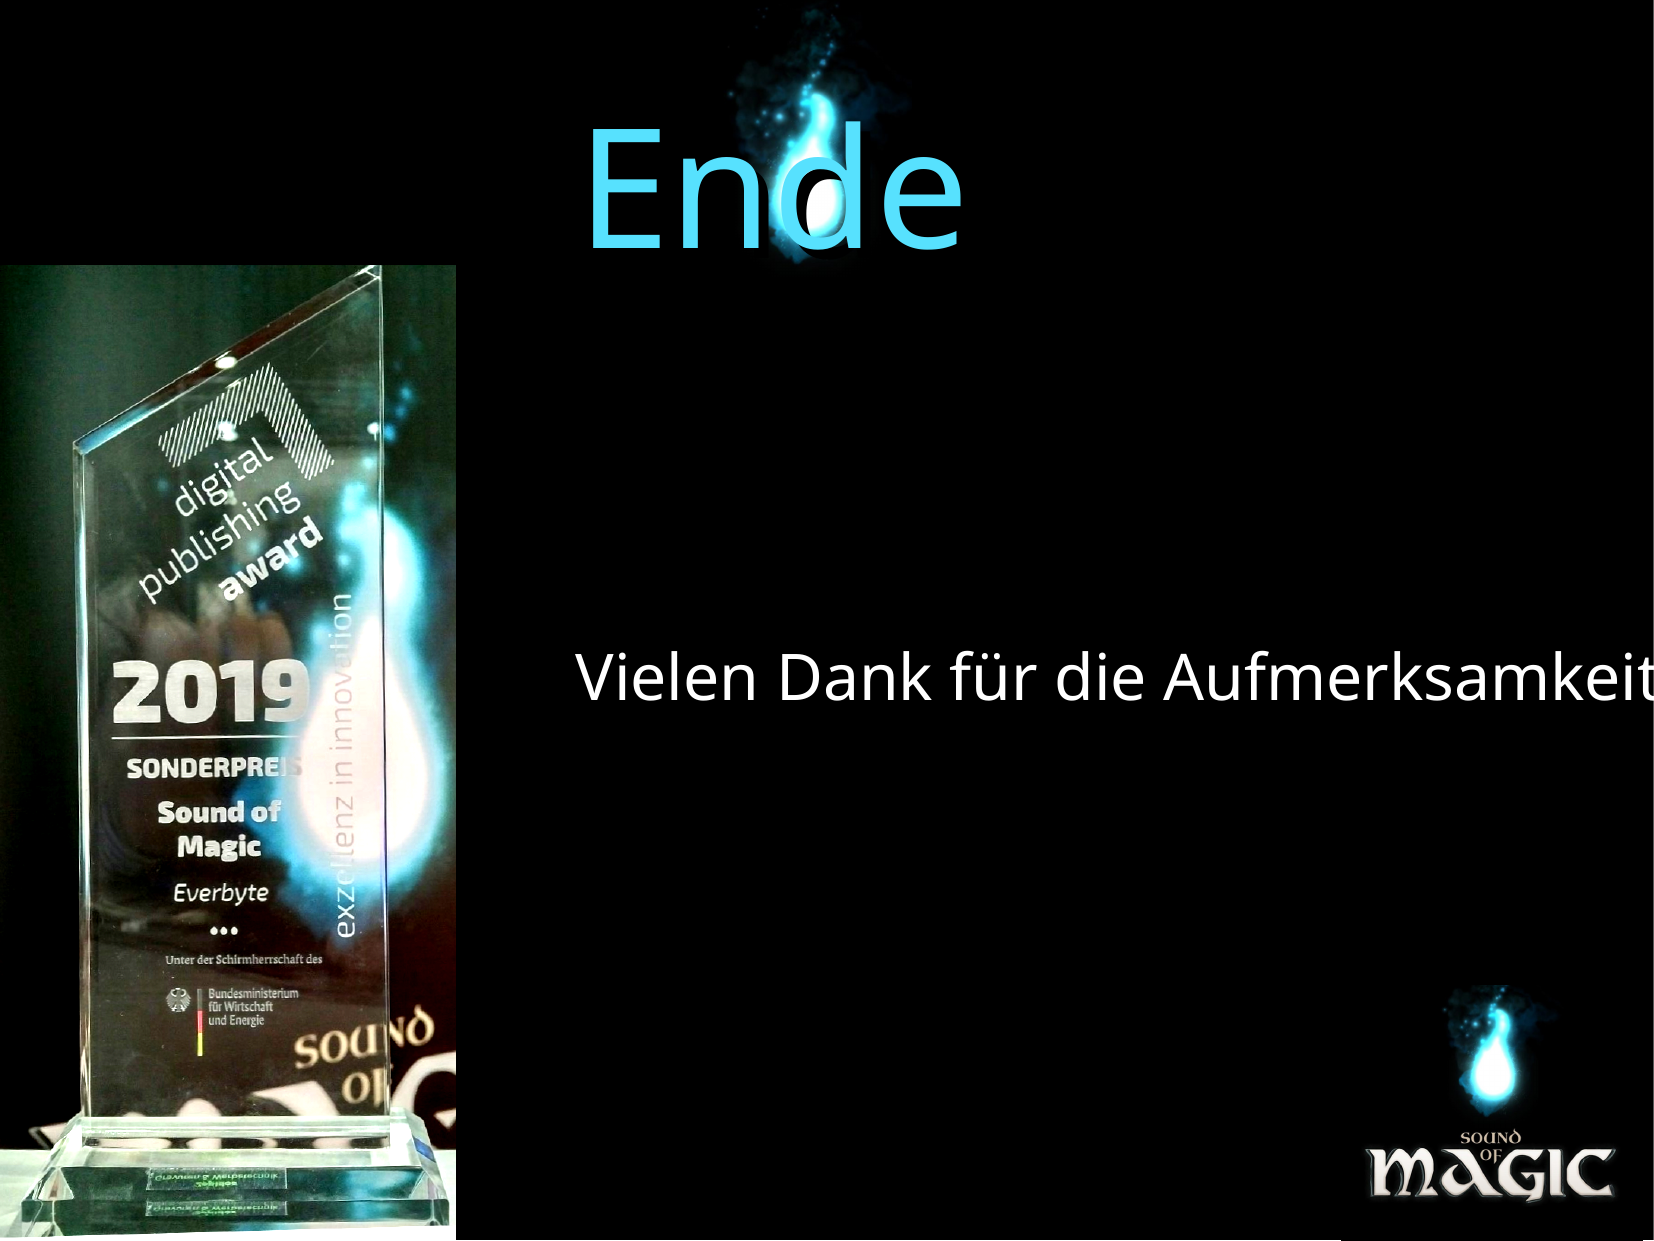

Ende
# Vielen Dank für die Aufmerksamkeit